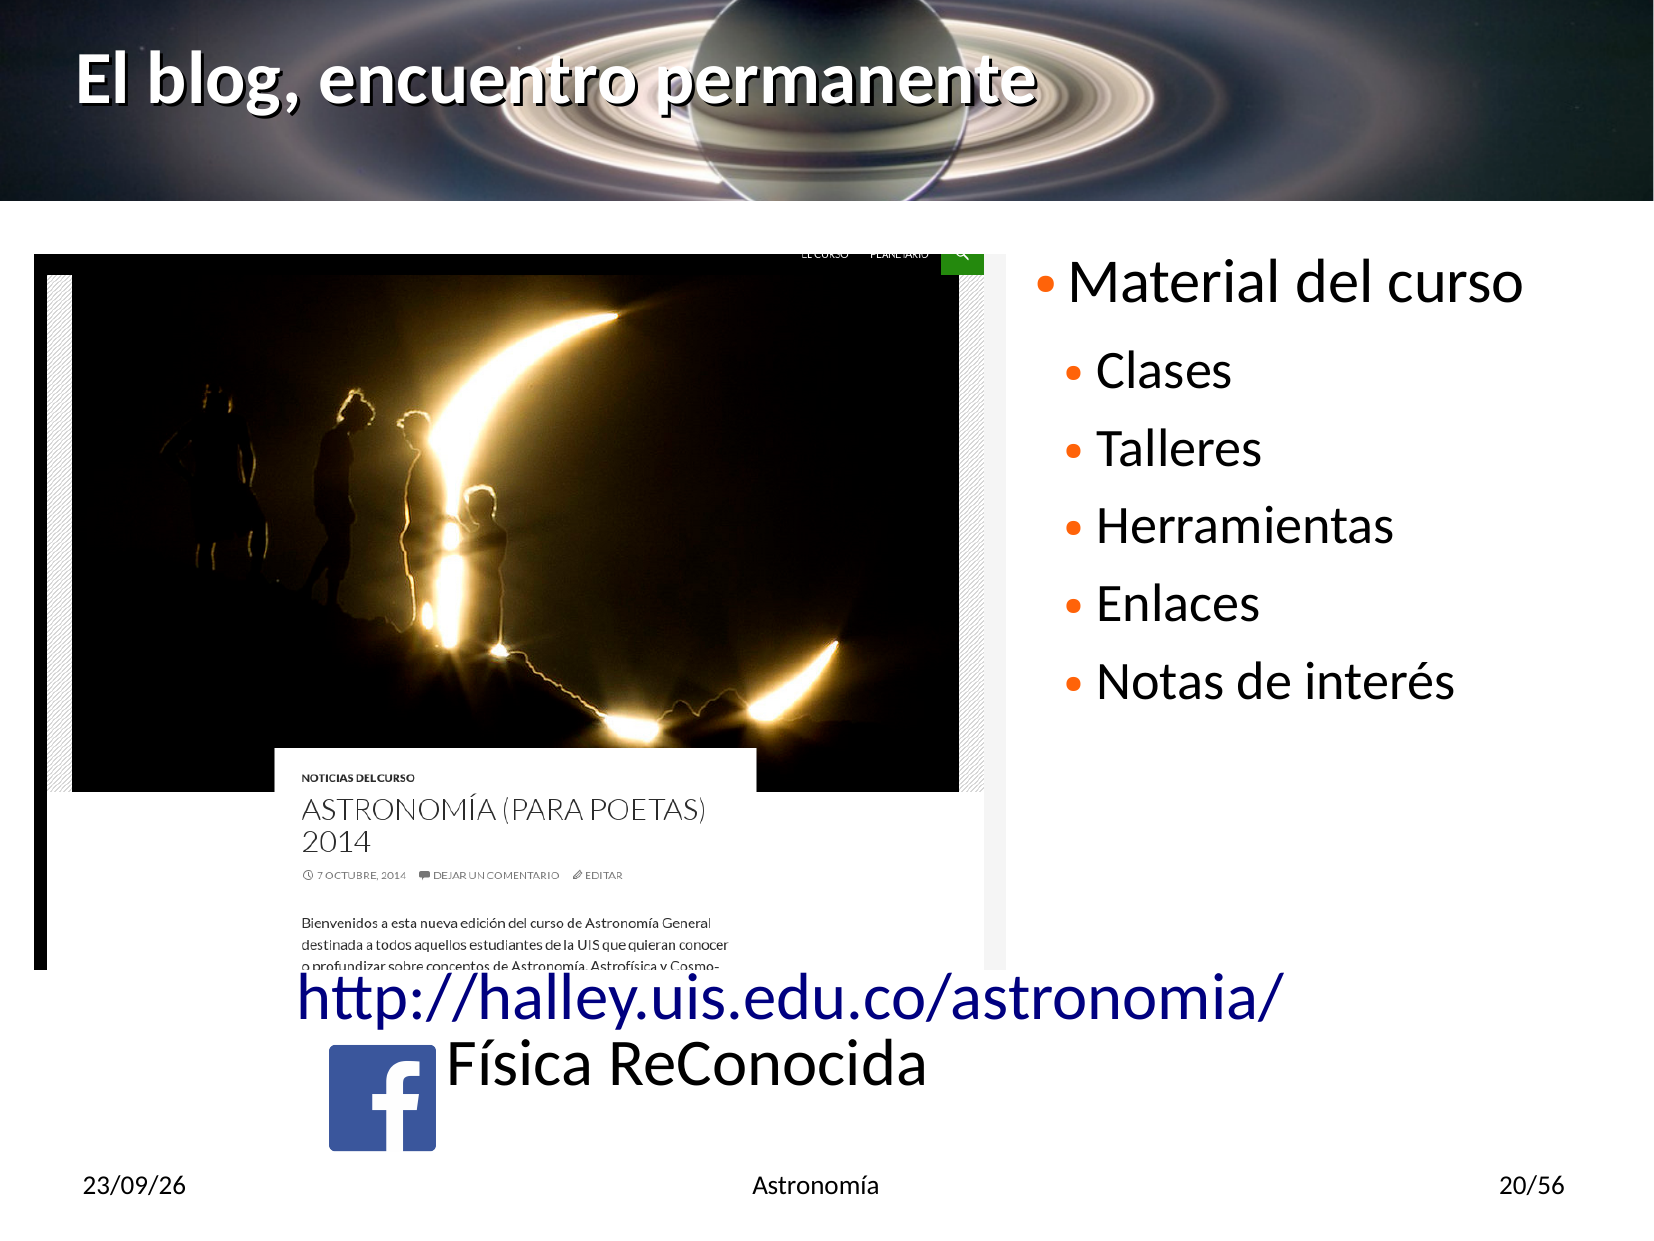

# El blog, encuentro permanente
Material del curso
Clases
Talleres
Herramientas
Enlaces
Notas de interés
http://halley.uis.edu.co/astronomia/
 Física ReConocida
Astronomía
20